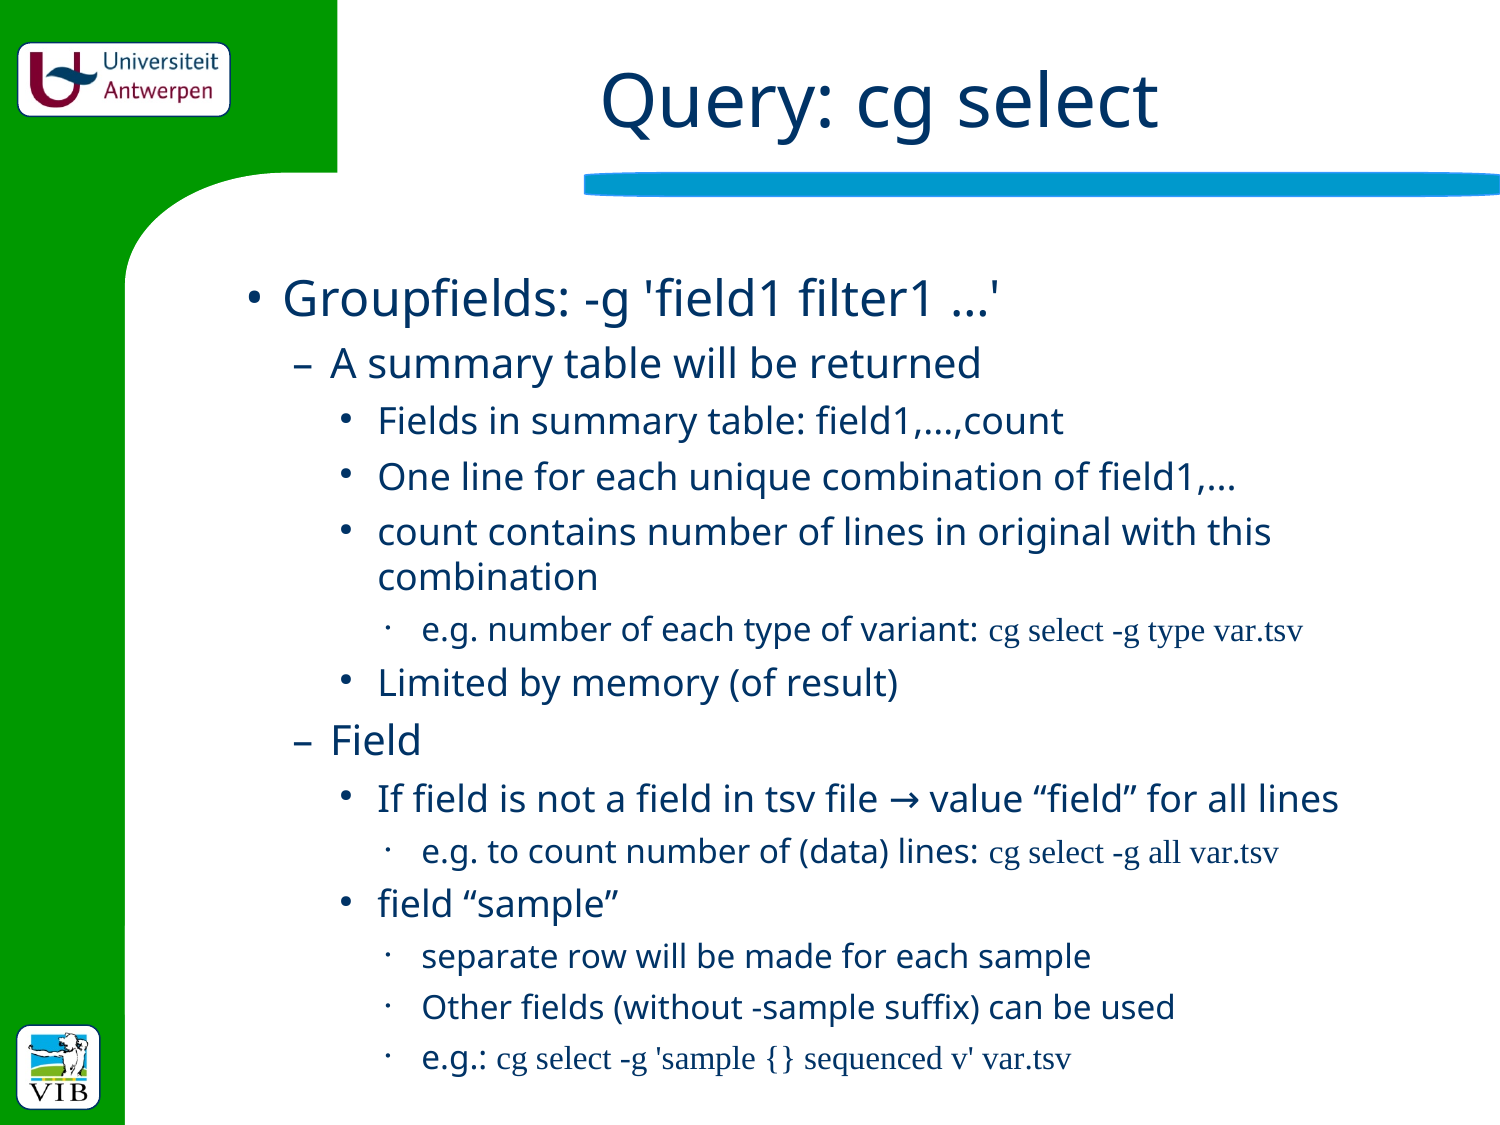

# Query: cg select
Groupfields: -g 'field1 filter1 …'
A summary table will be returned
Fields in summary table: field1,...,count
One line for each unique combination of field1,...
count contains number of lines in original with this combination
e.g. number of each type of variant: cg select -g type var.tsv
Limited by memory (of result)
Field
If field is not a field in tsv file → value “field” for all lines
e.g. to count number of (data) lines: cg select -g all var.tsv
field “sample”
separate row will be made for each sample
Other fields (without -sample suffix) can be used
e.g.: cg select -g 'sample {} sequenced v' var.tsv